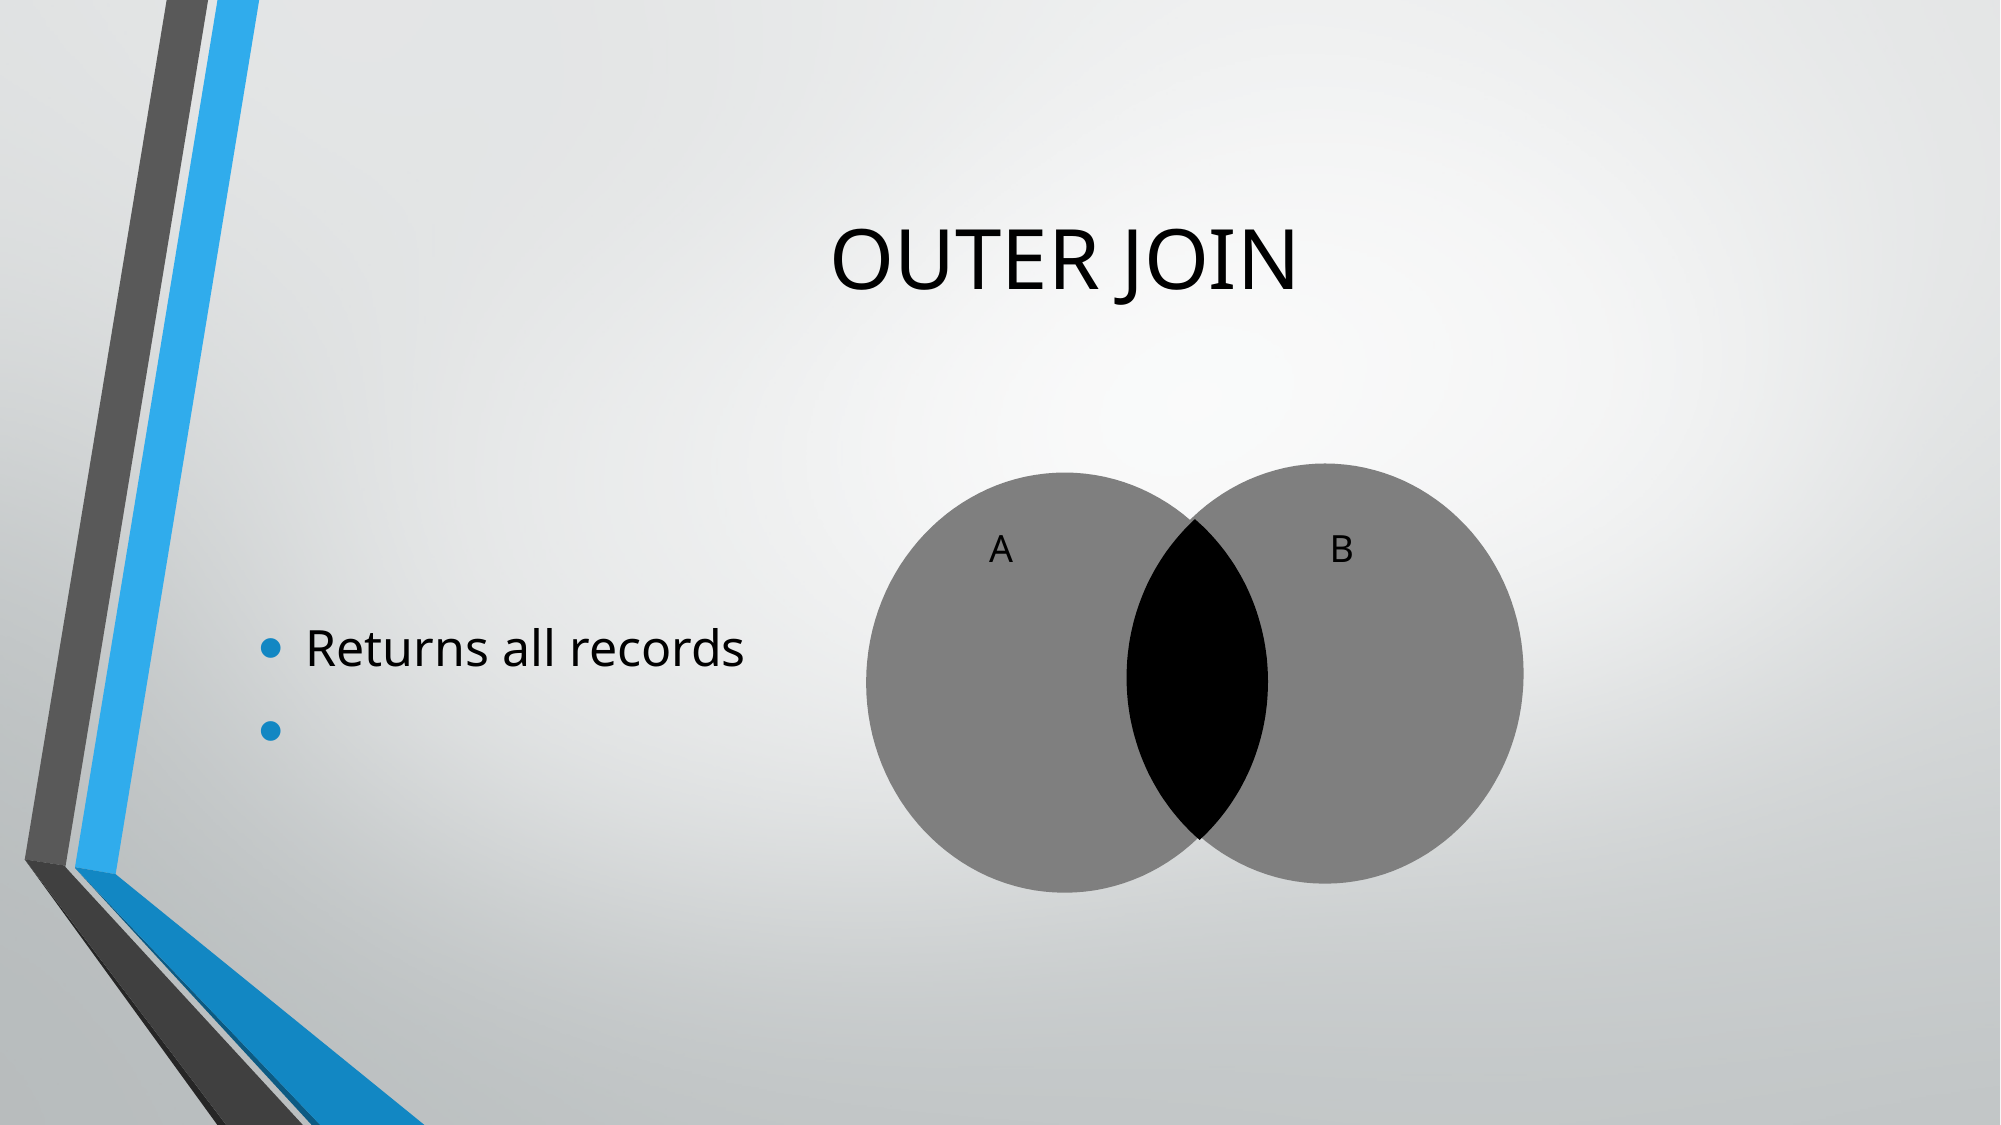

# OUTER JOIN
Returns all records
A
B